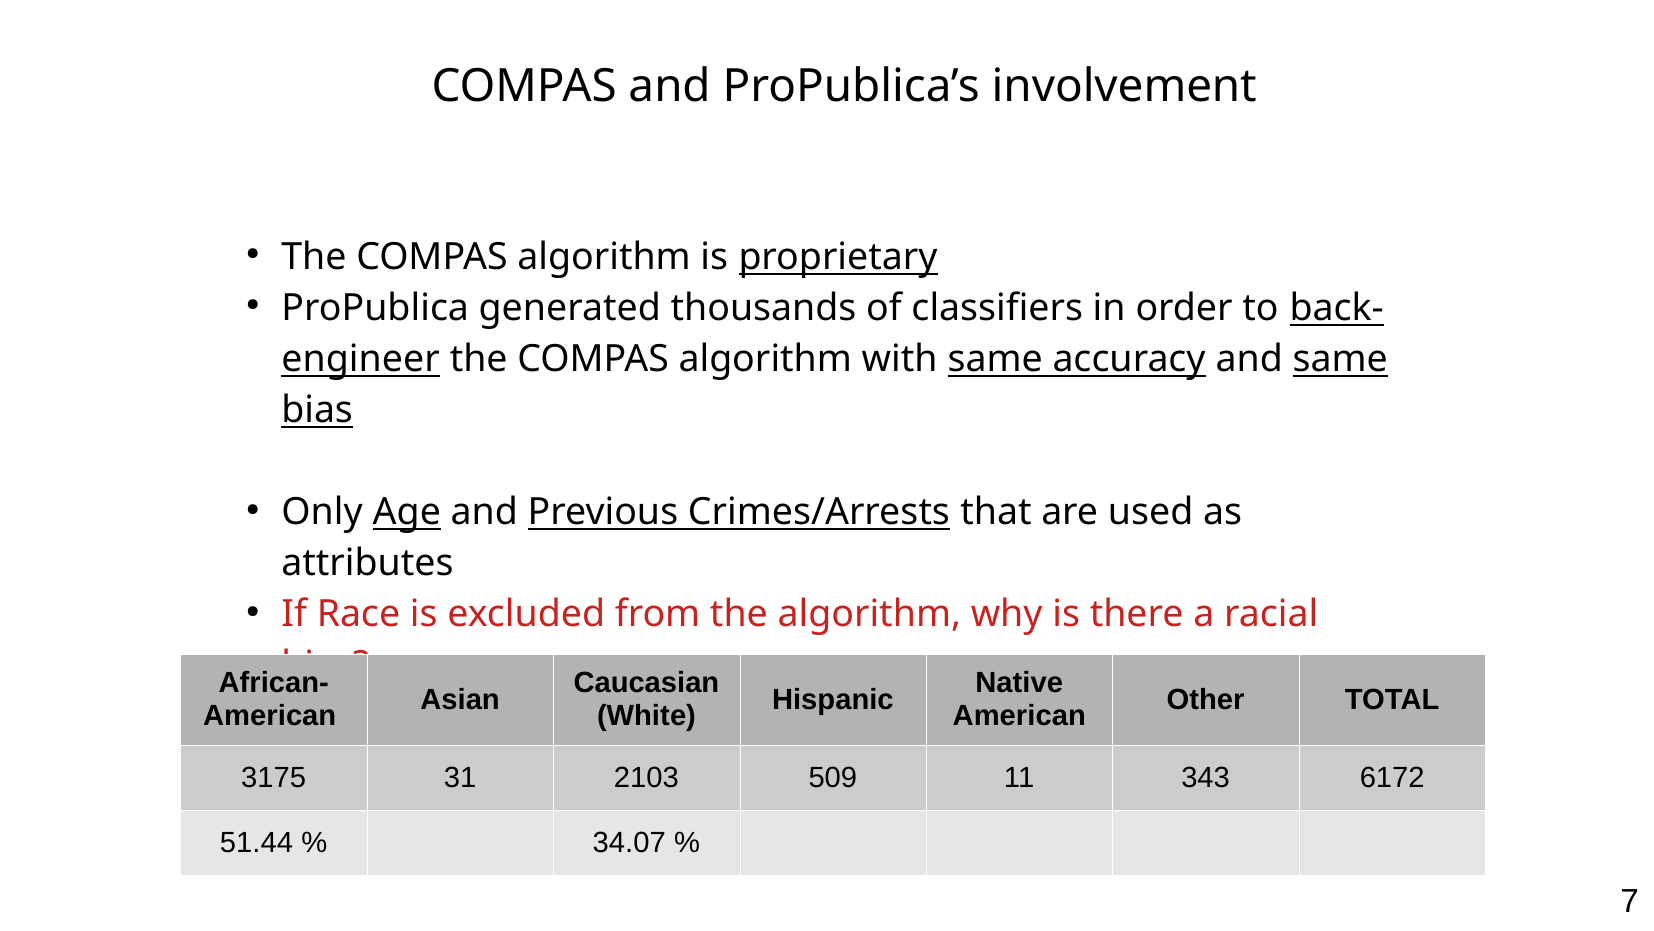

COMPAS and ProPublica’s involvement
The COMPAS algorithm is proprietary
ProPublica generated thousands of classifiers in order to back-engineer the COMPAS algorithm with same accuracy and same bias
Only Age and Previous Crimes/Arrests that are used as attributes
If Race is excluded from the algorithm, why is there a racial bias?
| African-American | Asian | Caucasian (White) | Hispanic | Native American | Other | TOTAL |
| --- | --- | --- | --- | --- | --- | --- |
| 3175 | 31 | 2103 | 509 | 11 | 343 | 6172 |
| 51.44 % | | 34.07 % | | | | |